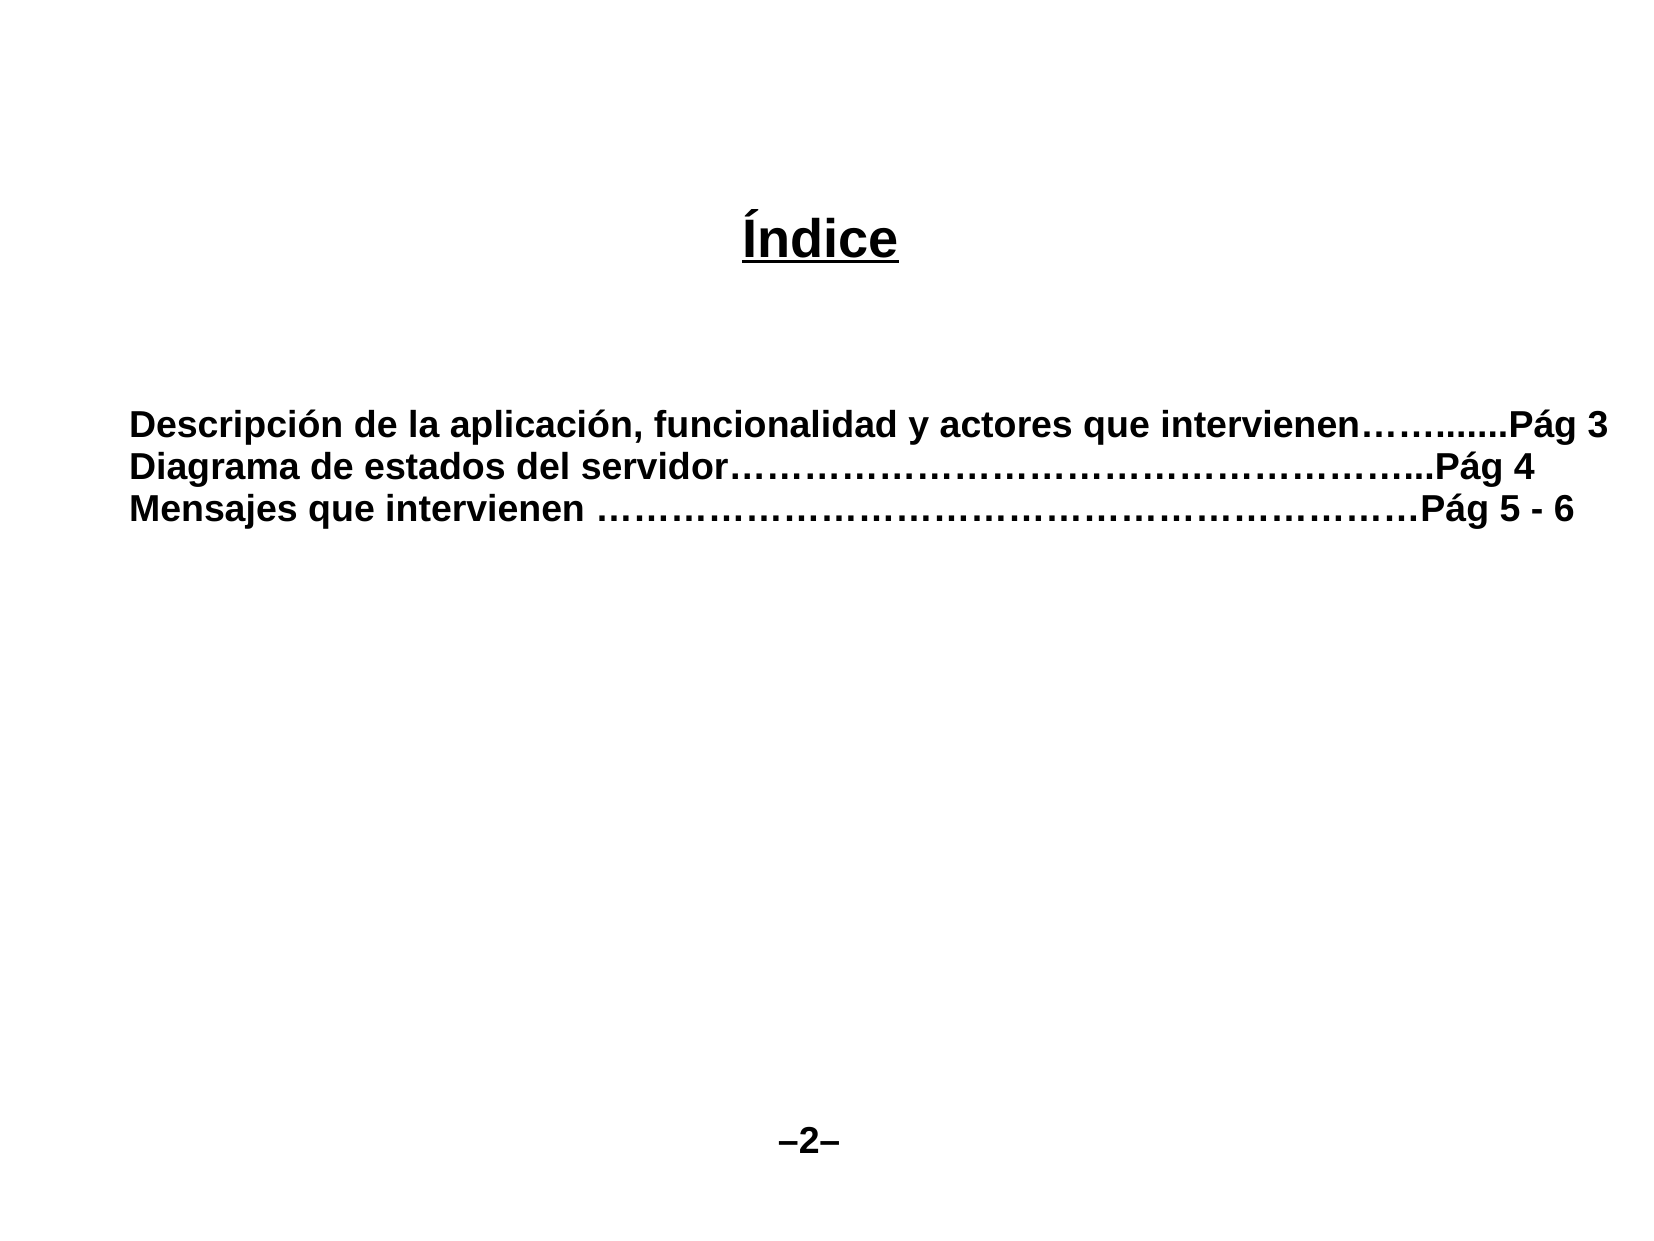

Índice
Descripción de la aplicación, funcionalidad y actores que intervienen…….......Pág 3
Diagrama de estados del servidor………………………………………………...Pág 4
Mensajes que intervienen …………………………………………………………Pág 5 - 6